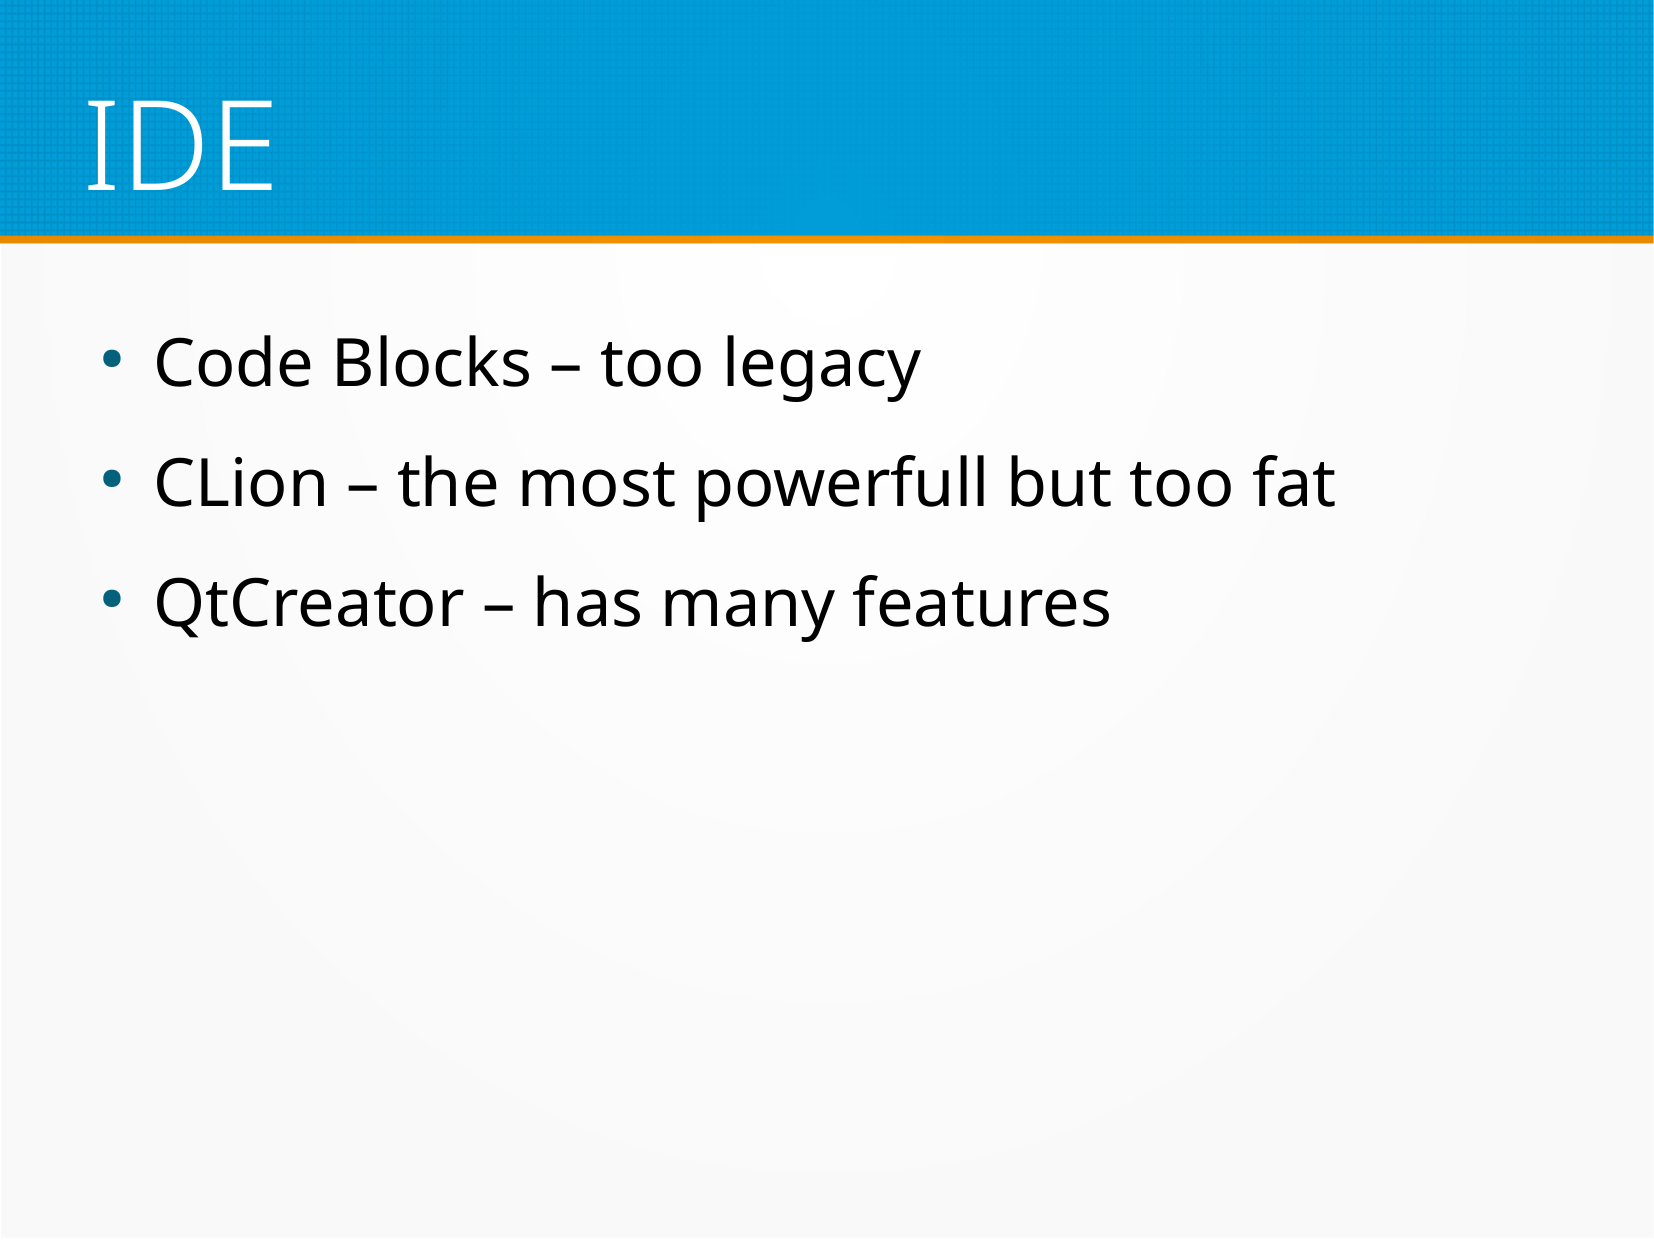

# IDE
Code Blocks – too legacy
CLion – the most powerfull but too fat
QtCreator – has many features